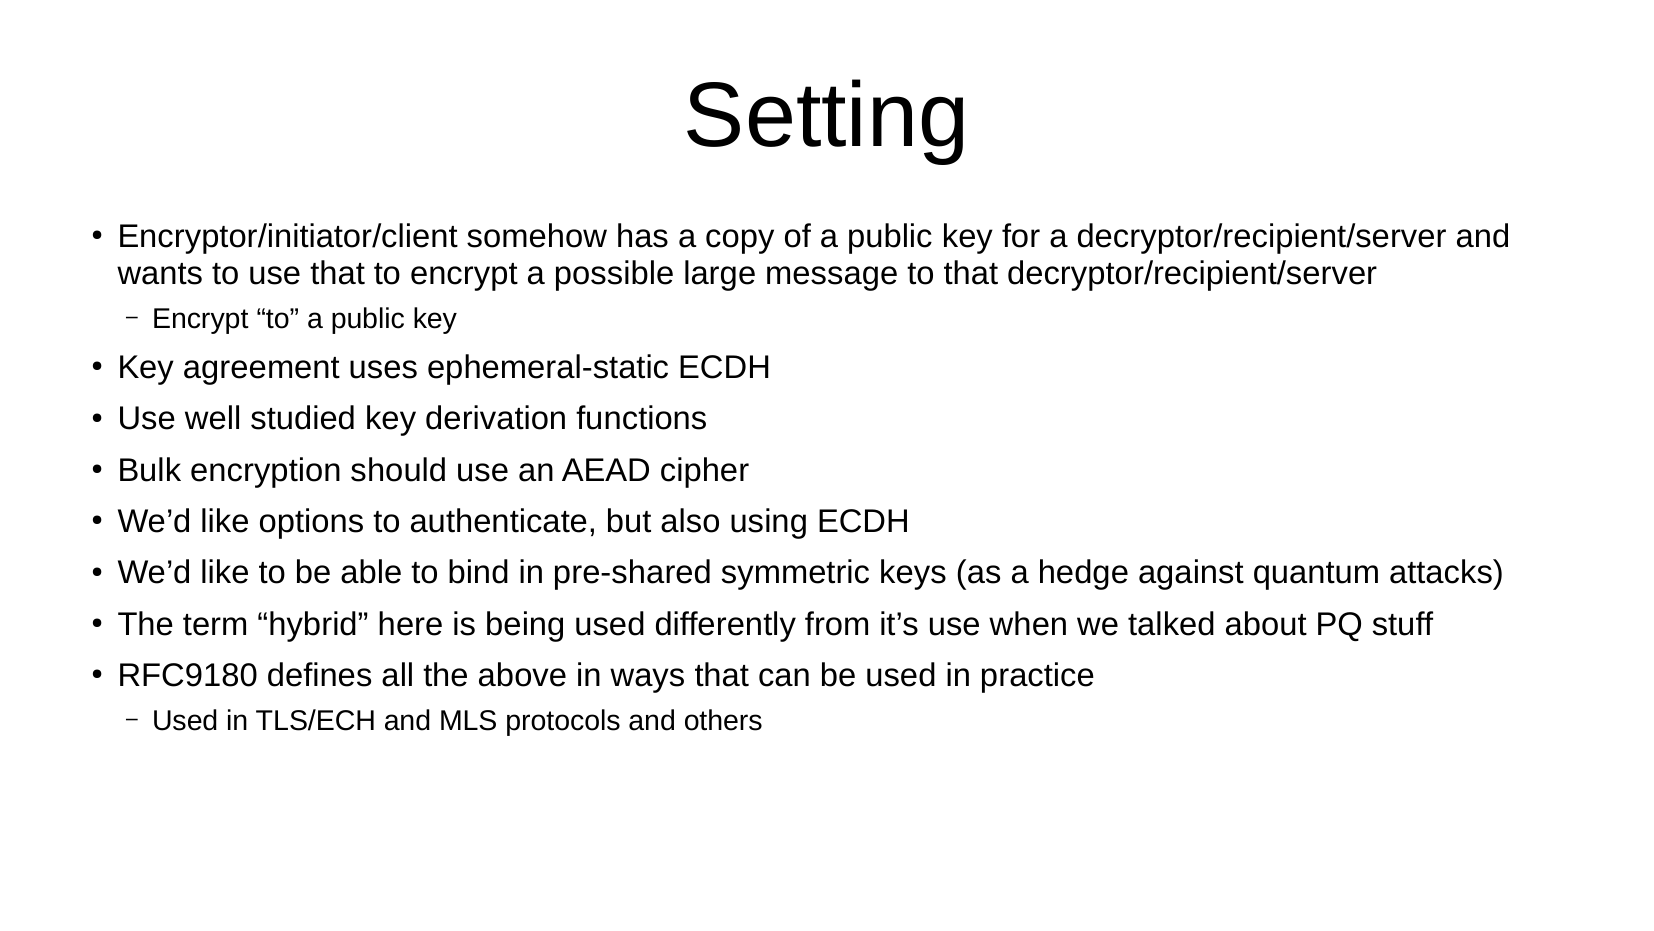

# Setting
Encryptor/initiator/client somehow has a copy of a public key for a decryptor/recipient/server and wants to use that to encrypt a possible large message to that decryptor/recipient/server
Encrypt “to” a public key
Key agreement uses ephemeral-static ECDH
Use well studied key derivation functions
Bulk encryption should use an AEAD cipher
We’d like options to authenticate, but also using ECDH
We’d like to be able to bind in pre-shared symmetric keys (as a hedge against quantum attacks)
The term “hybrid” here is being used differently from it’s use when we talked about PQ stuff
RFC9180 defines all the above in ways that can be used in practice
Used in TLS/ECH and MLS protocols and others